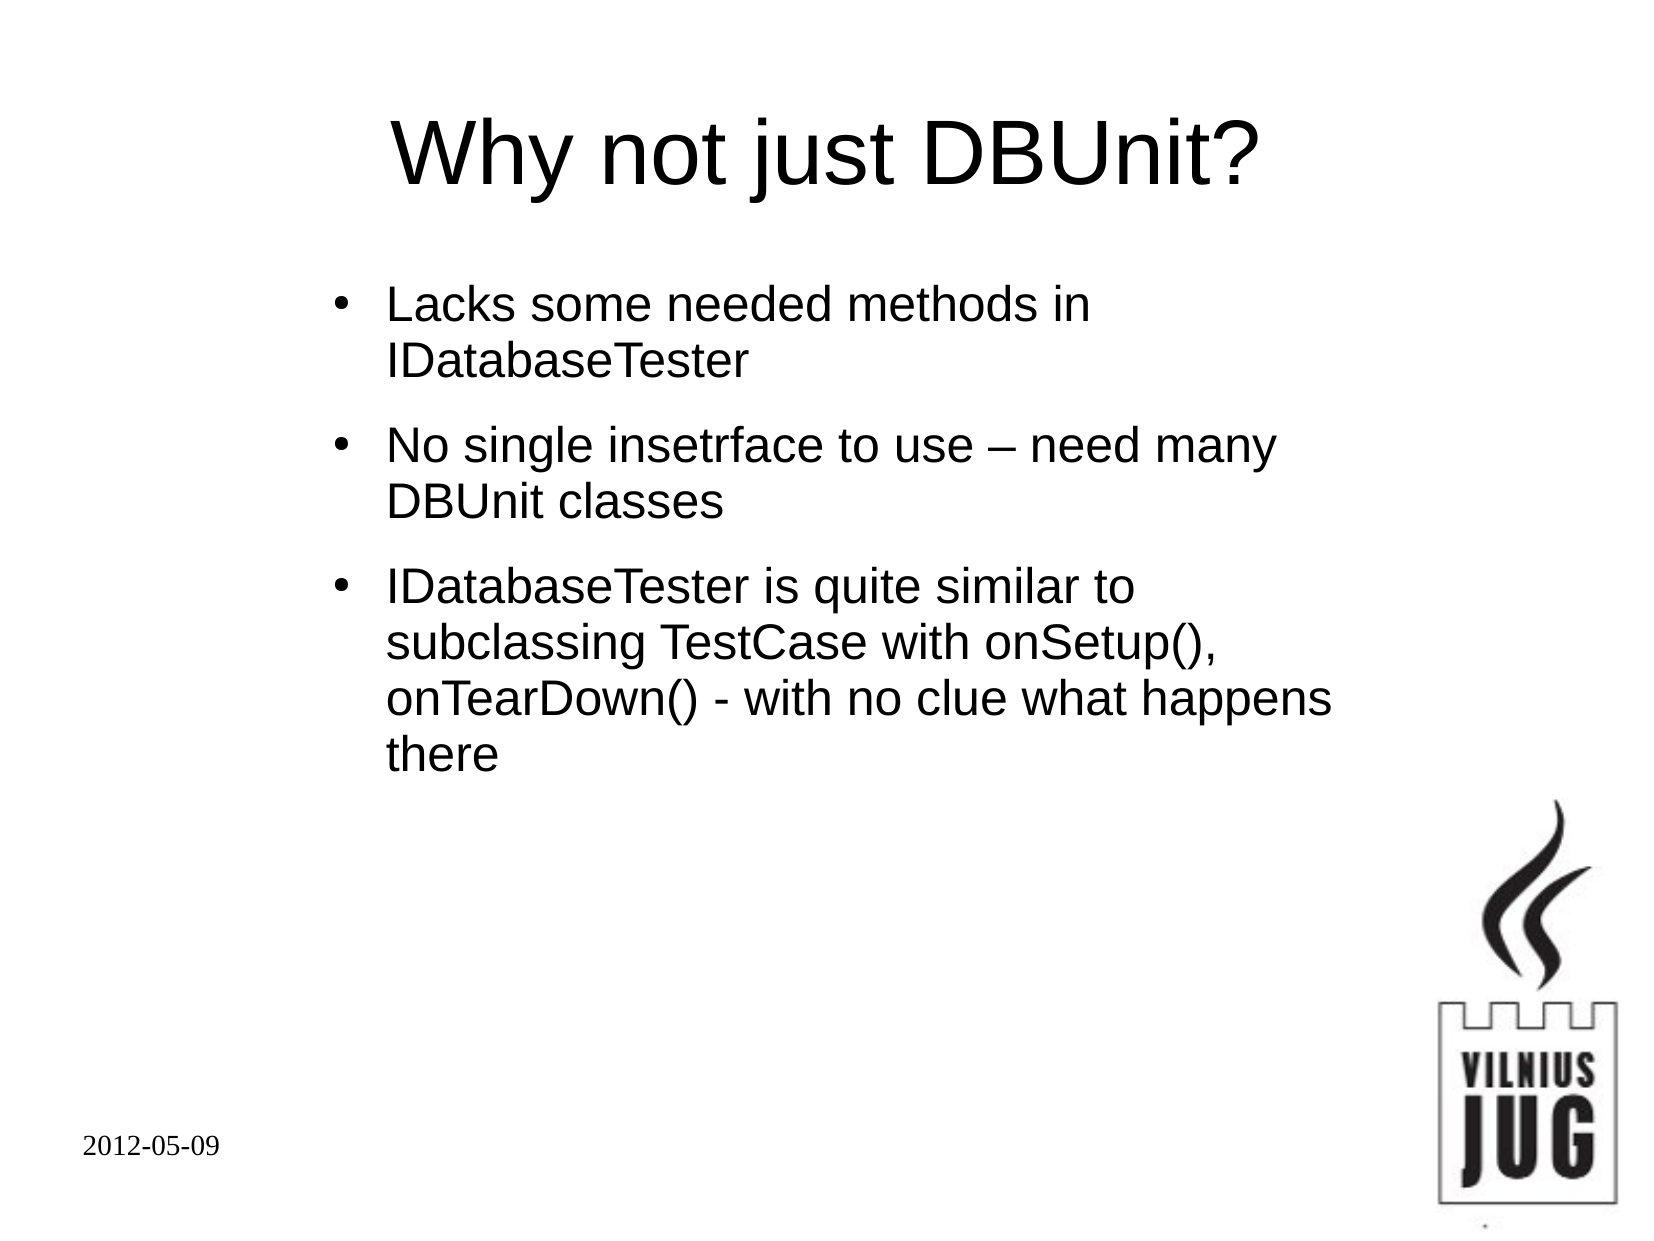

Why not just DBUnit?
# Lacks some needed methods in IDatabaseTester
No single insetrface to use – need many DBUnit classes
IDatabaseTester is quite similar to subclassing TestCase with onSetup(), onTearDown() - with no clue what happens there
2012-05-09